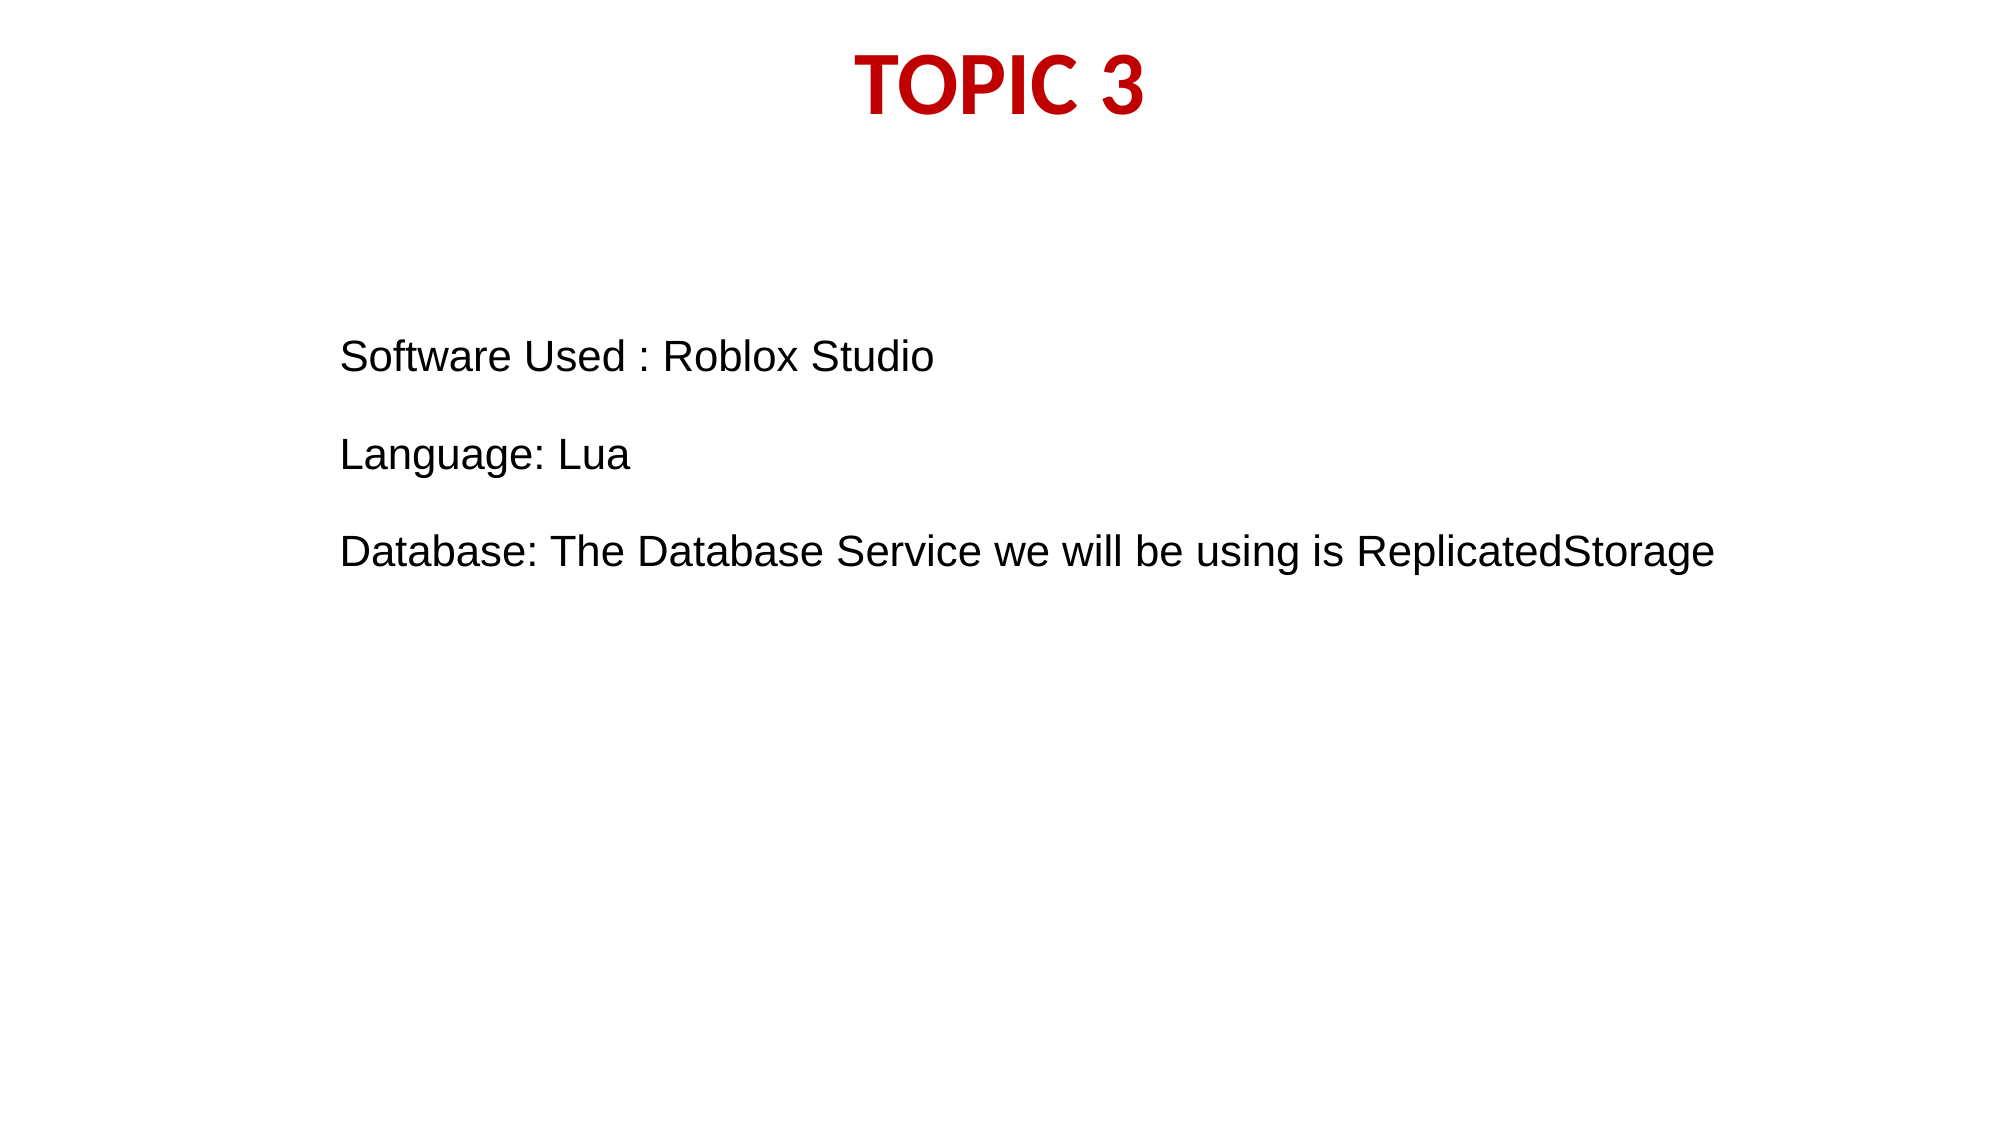

# TOPIC 3
Software Used : Roblox Studio
Language: Lua
Database: The Database Service we will be using is ReplicatedStorage